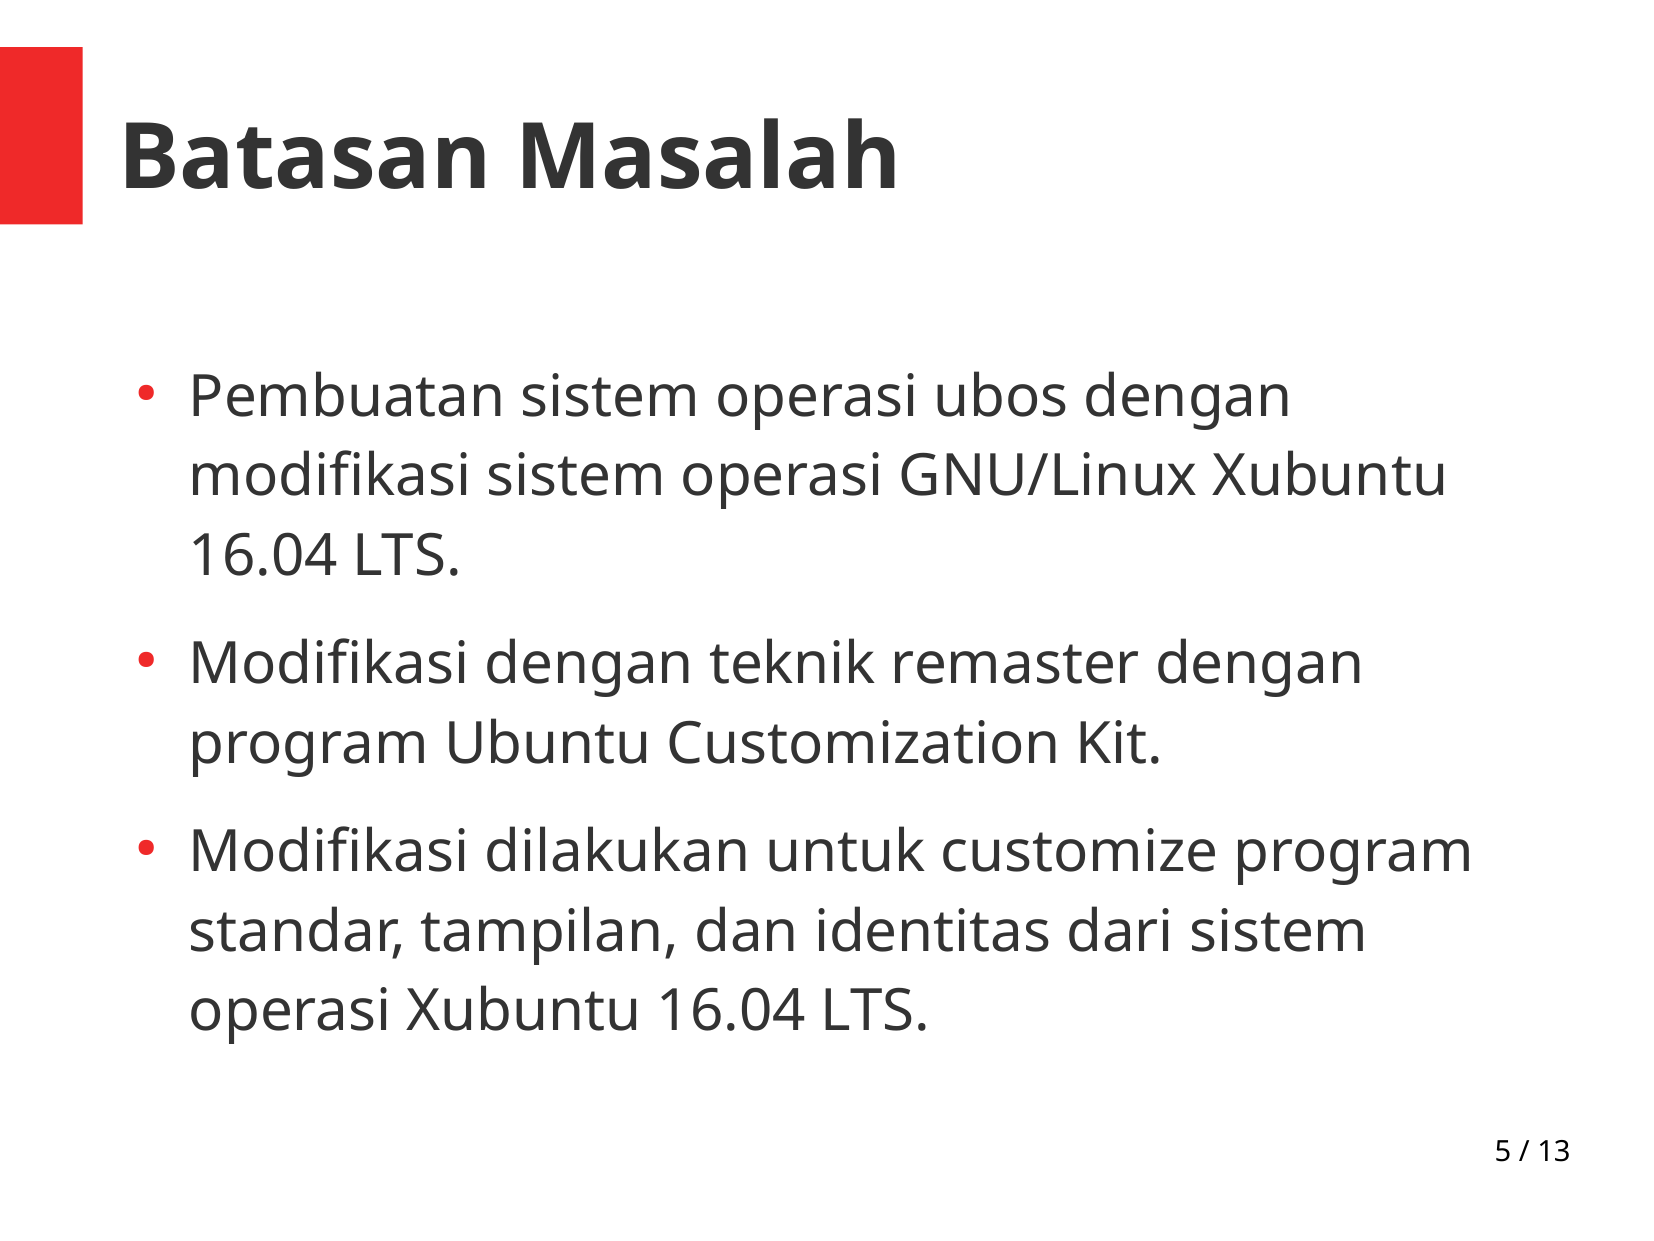

# Batasan Masalah
Pembuatan sistem operasi ubos dengan modifikasi sistem operasi GNU/Linux Xubuntu 16.04 LTS.
Modifikasi dengan teknik remaster dengan program Ubuntu Customization Kit.
Modifikasi dilakukan untuk customize program standar, tampilan, dan identitas dari sistem operasi Xubuntu 16.04 LTS.
5